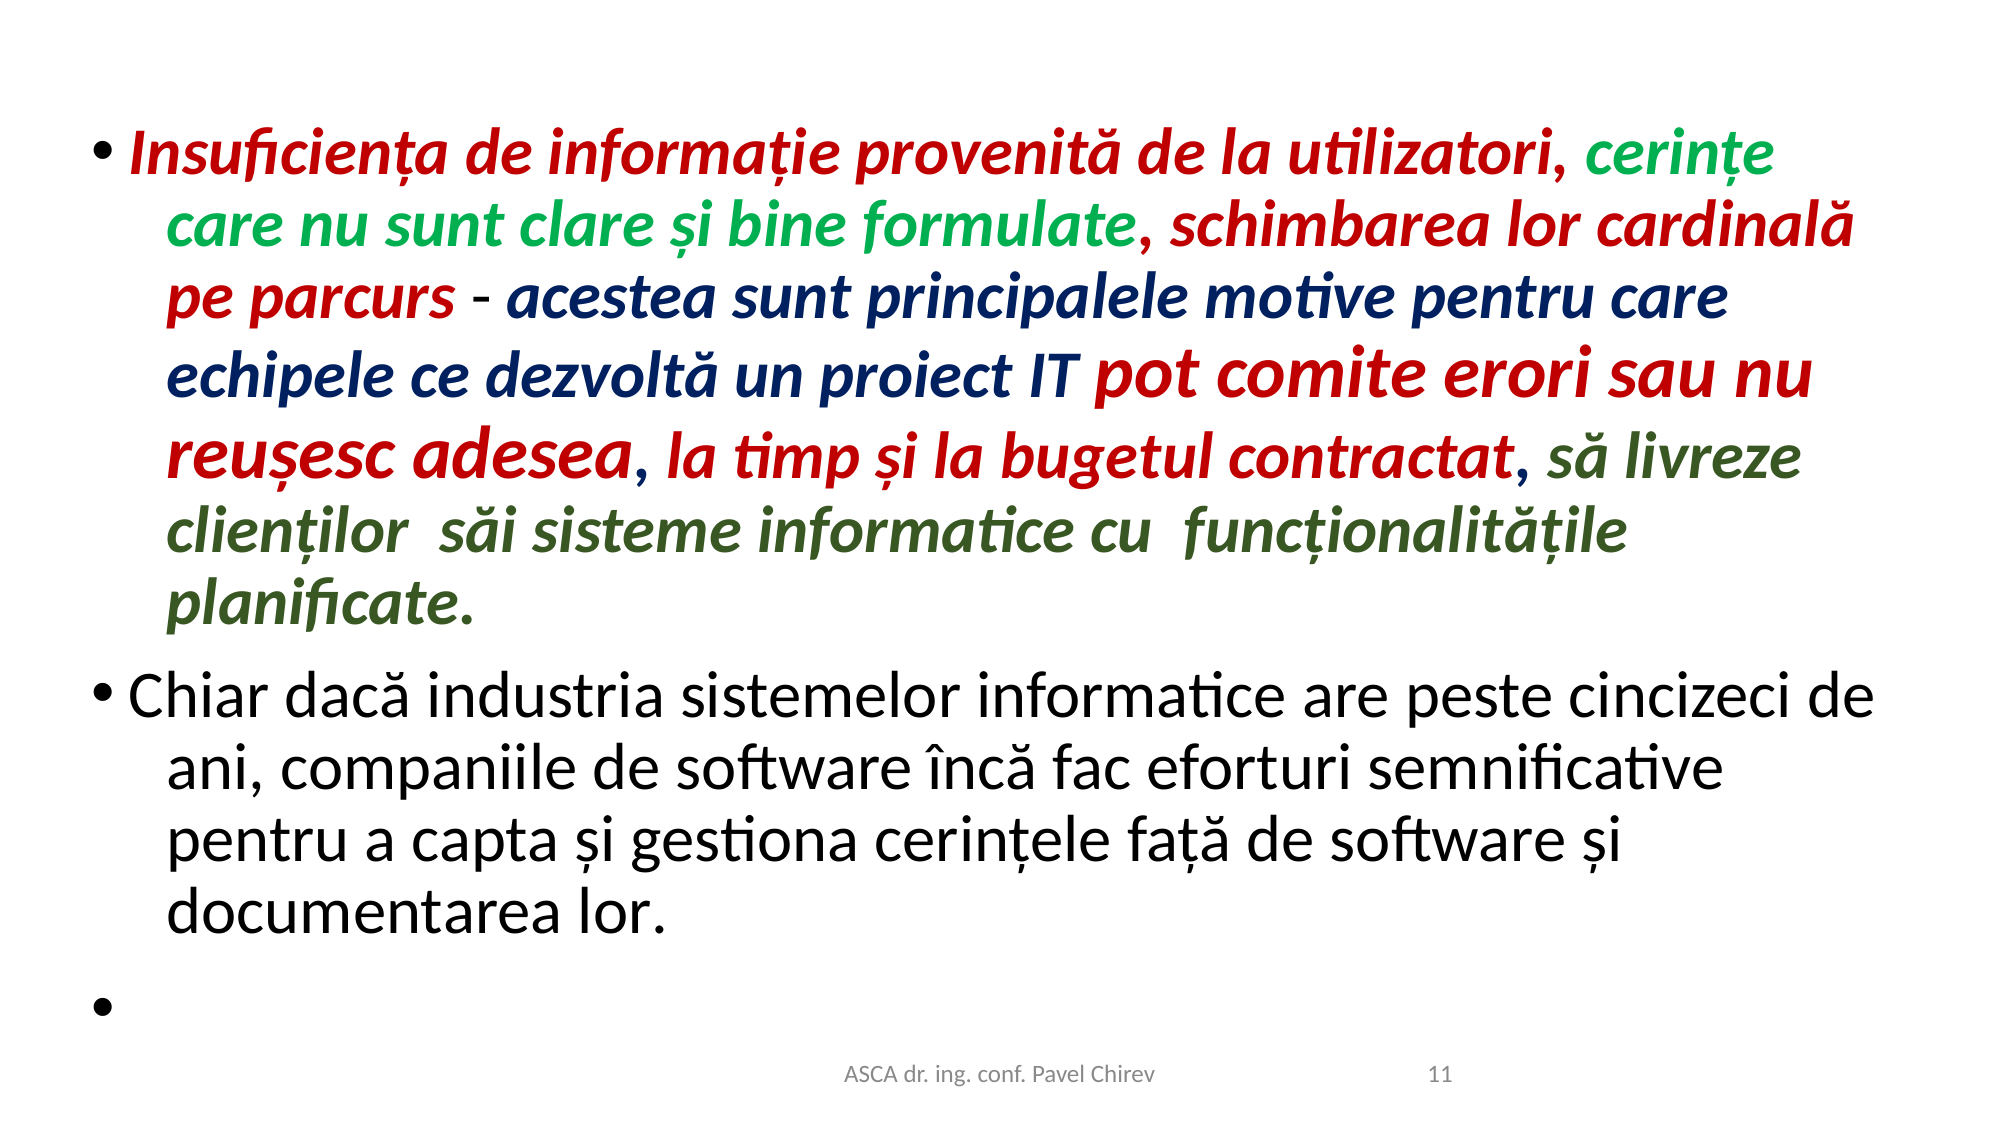

# Insuficiența de informație provenită de la utilizatori, cerințe care nu sunt clare și bine formulate, schimbarea lor cardinală pe parcurs - acestea sunt principalele motive pentru care echipele ce dezvoltă un proiect IT pot comite erori sau nu reușesc adesea, la timp și la bugetul contractat, să livreze clienților săi sisteme informatice cu funcționalitățile planificate.
Chiar dacă industria sistemelor informatice are peste cincizeci de ani, companiile de software încă fac eforturi semnificative pentru a capta și gestiona cerințele față de software și documentarea lor.
ASCA dr. ing. conf. Pavel Chirev
11